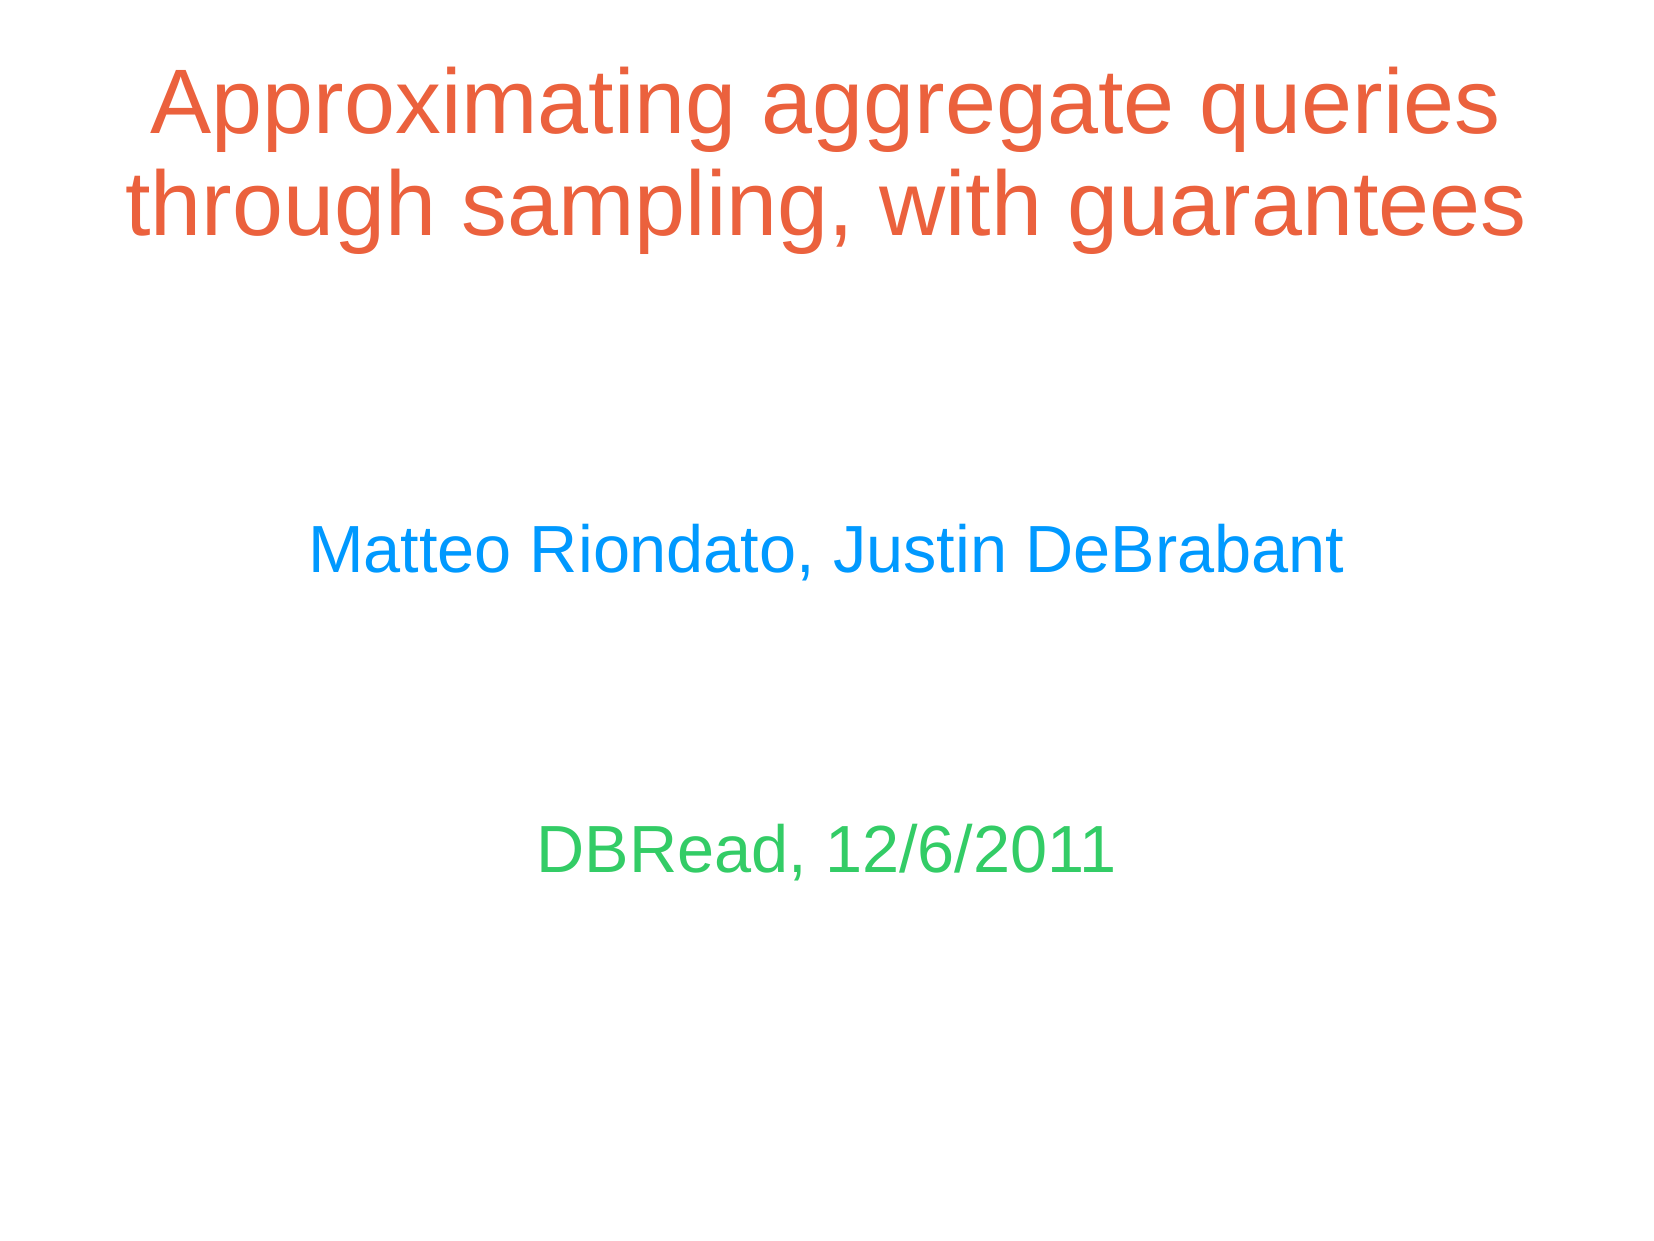

# Approximating aggregate queries through sampling, with guarantees
Matteo Riondato, Justin DeBrabant
DBRead, 12/6/2011